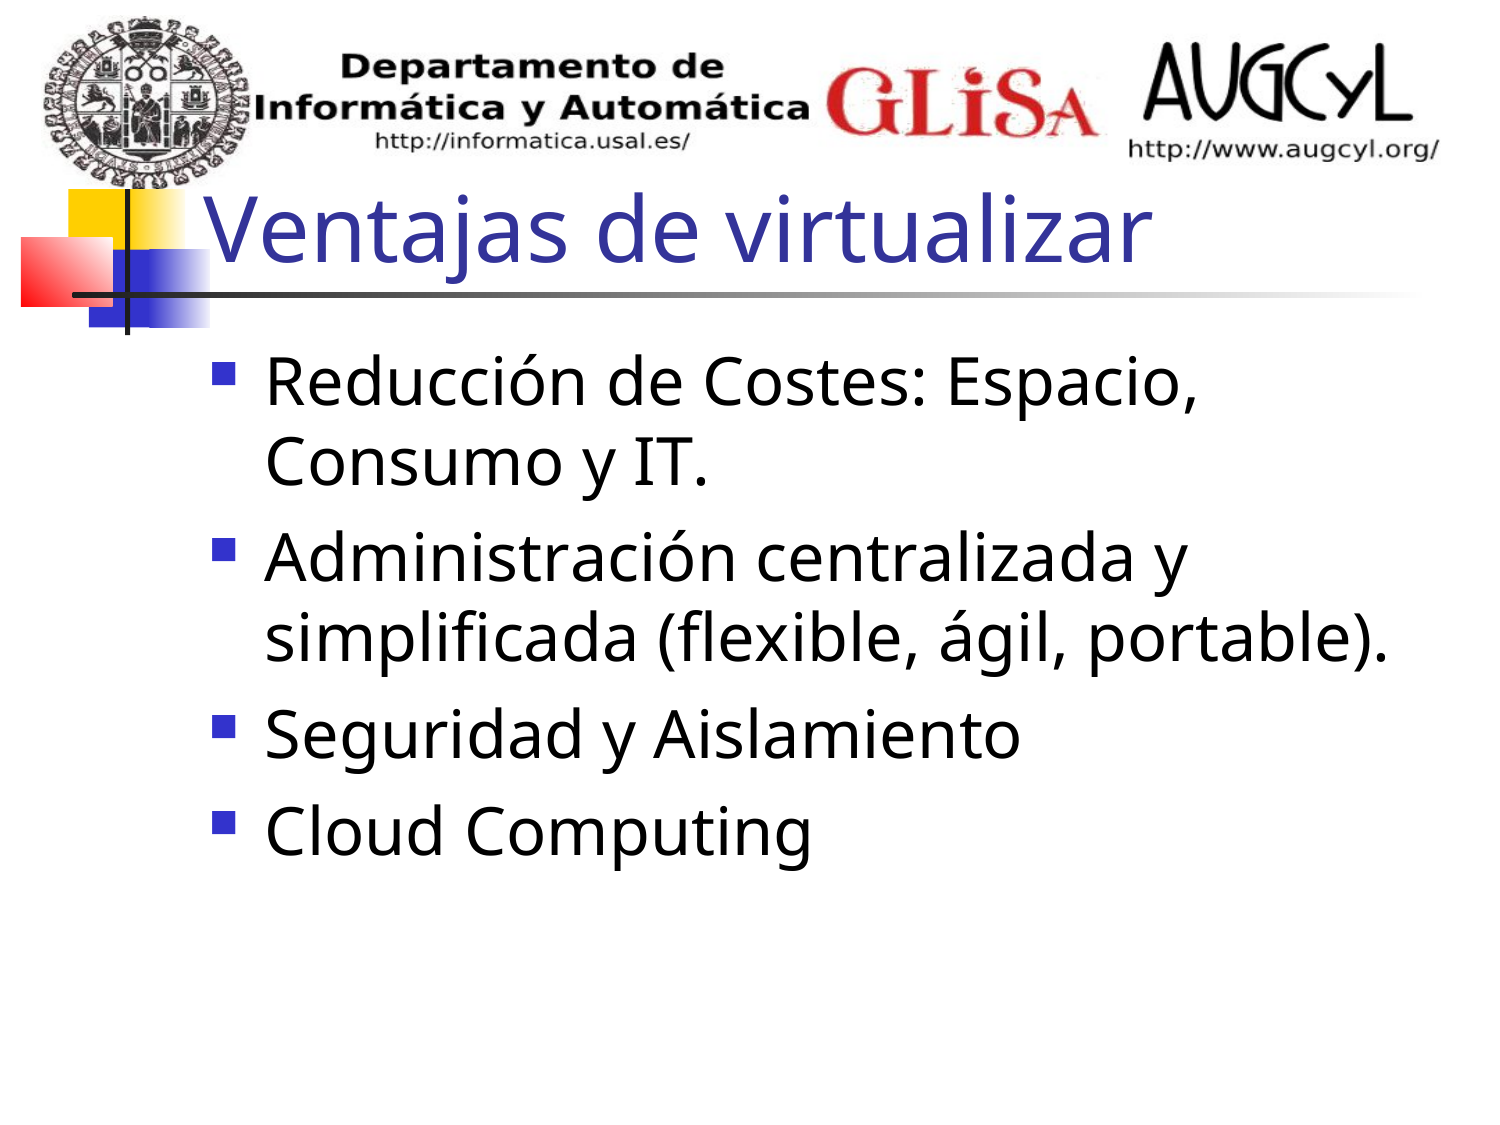

# Ventajas de virtualizar
Reducción de Costes: Espacio, Consumo y IT.
Administración centralizada y simplificada (flexible, ágil, portable).
Seguridad y Aislamiento
Cloud Computing